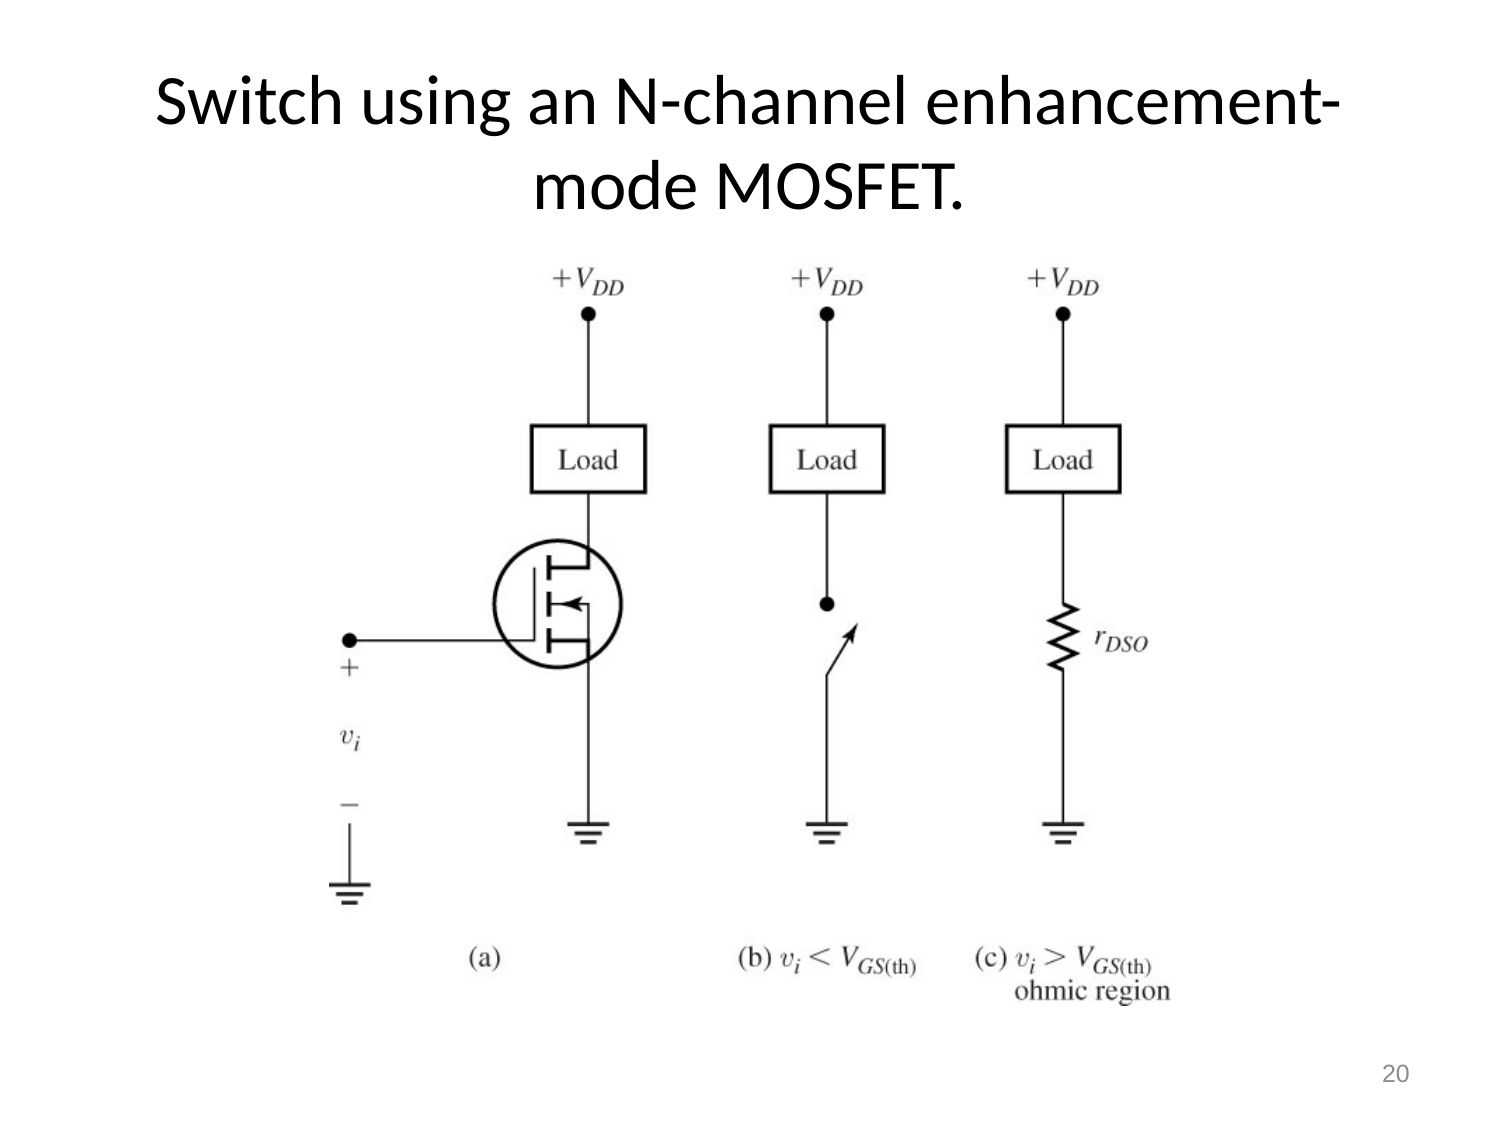

# Switch using an N-channel enhancement-mode MOSFET.